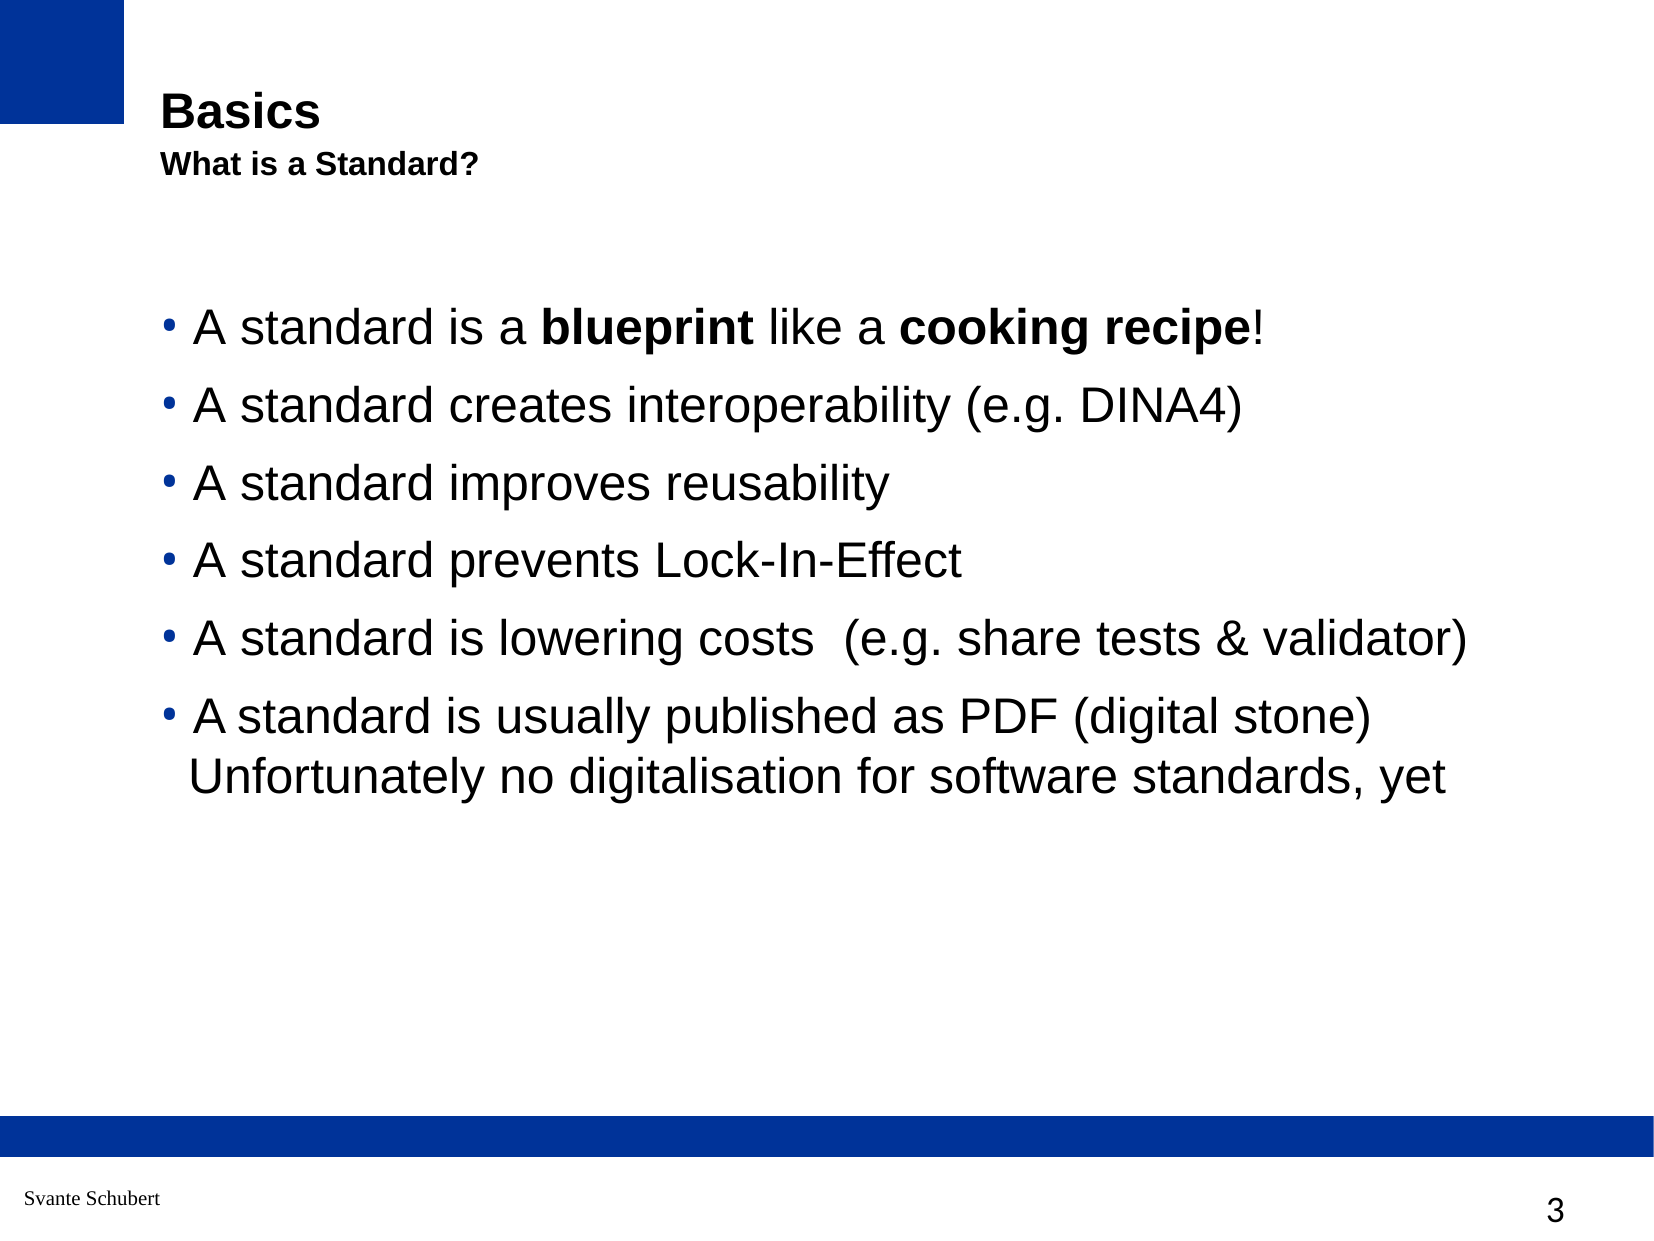

# Basics What is a Standard?
 A standard is a blueprint like a cooking recipe!
 A standard creates interoperability (e.g. DINA4)
 A standard improves reusability
 A standard prevents Lock-In-Effect
 A standard is lowering costs (e.g. share tests & validator)
 A standard is usually published as PDF (digital stone)
 Unfortunately no digitalisation for software standards, yet
Svante Schubert